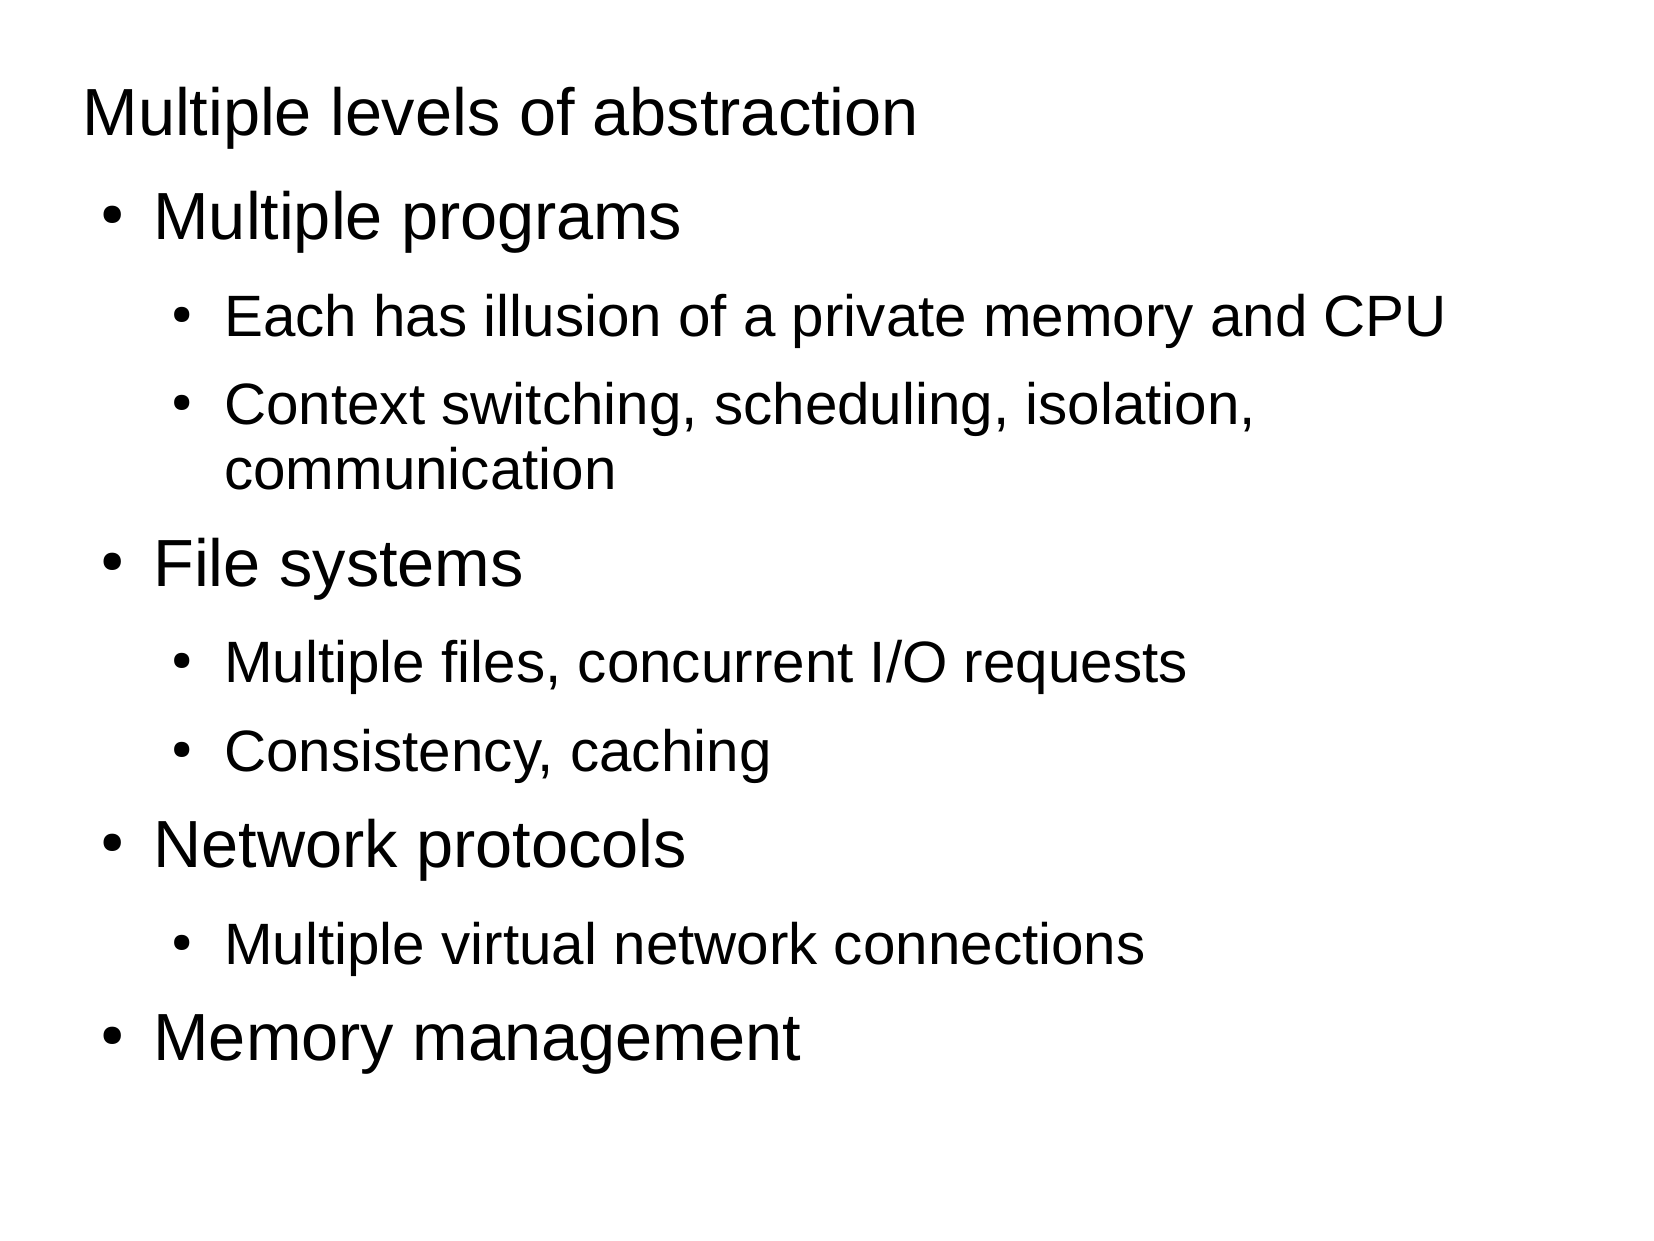

# Multiple levels of abstraction
Multiple programs
Each has illusion of a private memory and CPU
Context switching, scheduling, isolation, communication
File systems
Multiple files, concurrent I/O requests
Consistency, caching
Network protocols
Multiple virtual network connections
Memory management